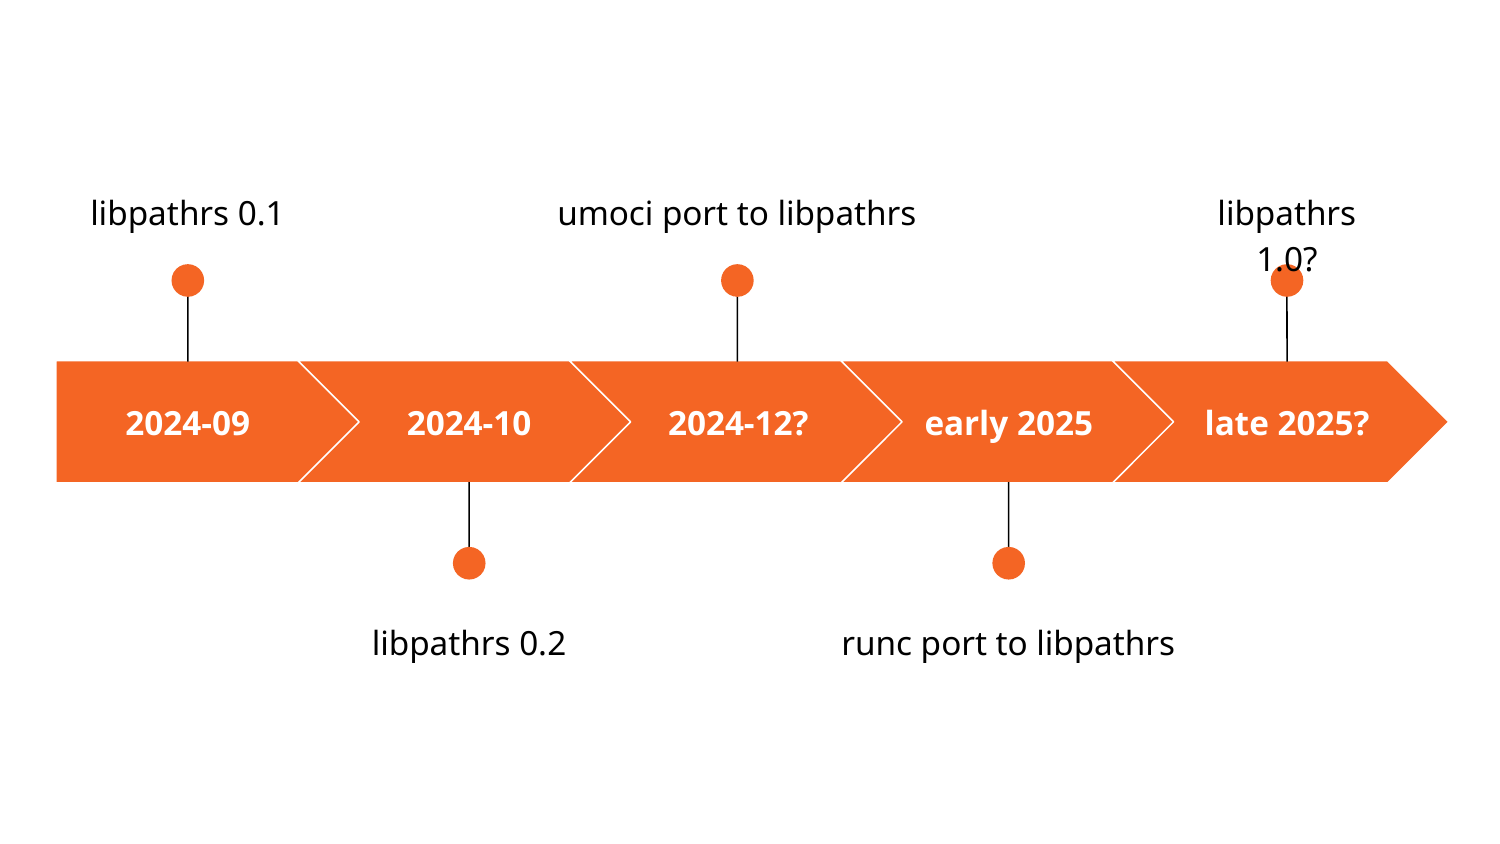

libpathrs 0.1
umoci port to libpathrs
libpathrs 1.0?
# 2024-09
2024-10
2024-12?
early 2025
late 2025?
libpathrs 0.2
runc port to libpathrs